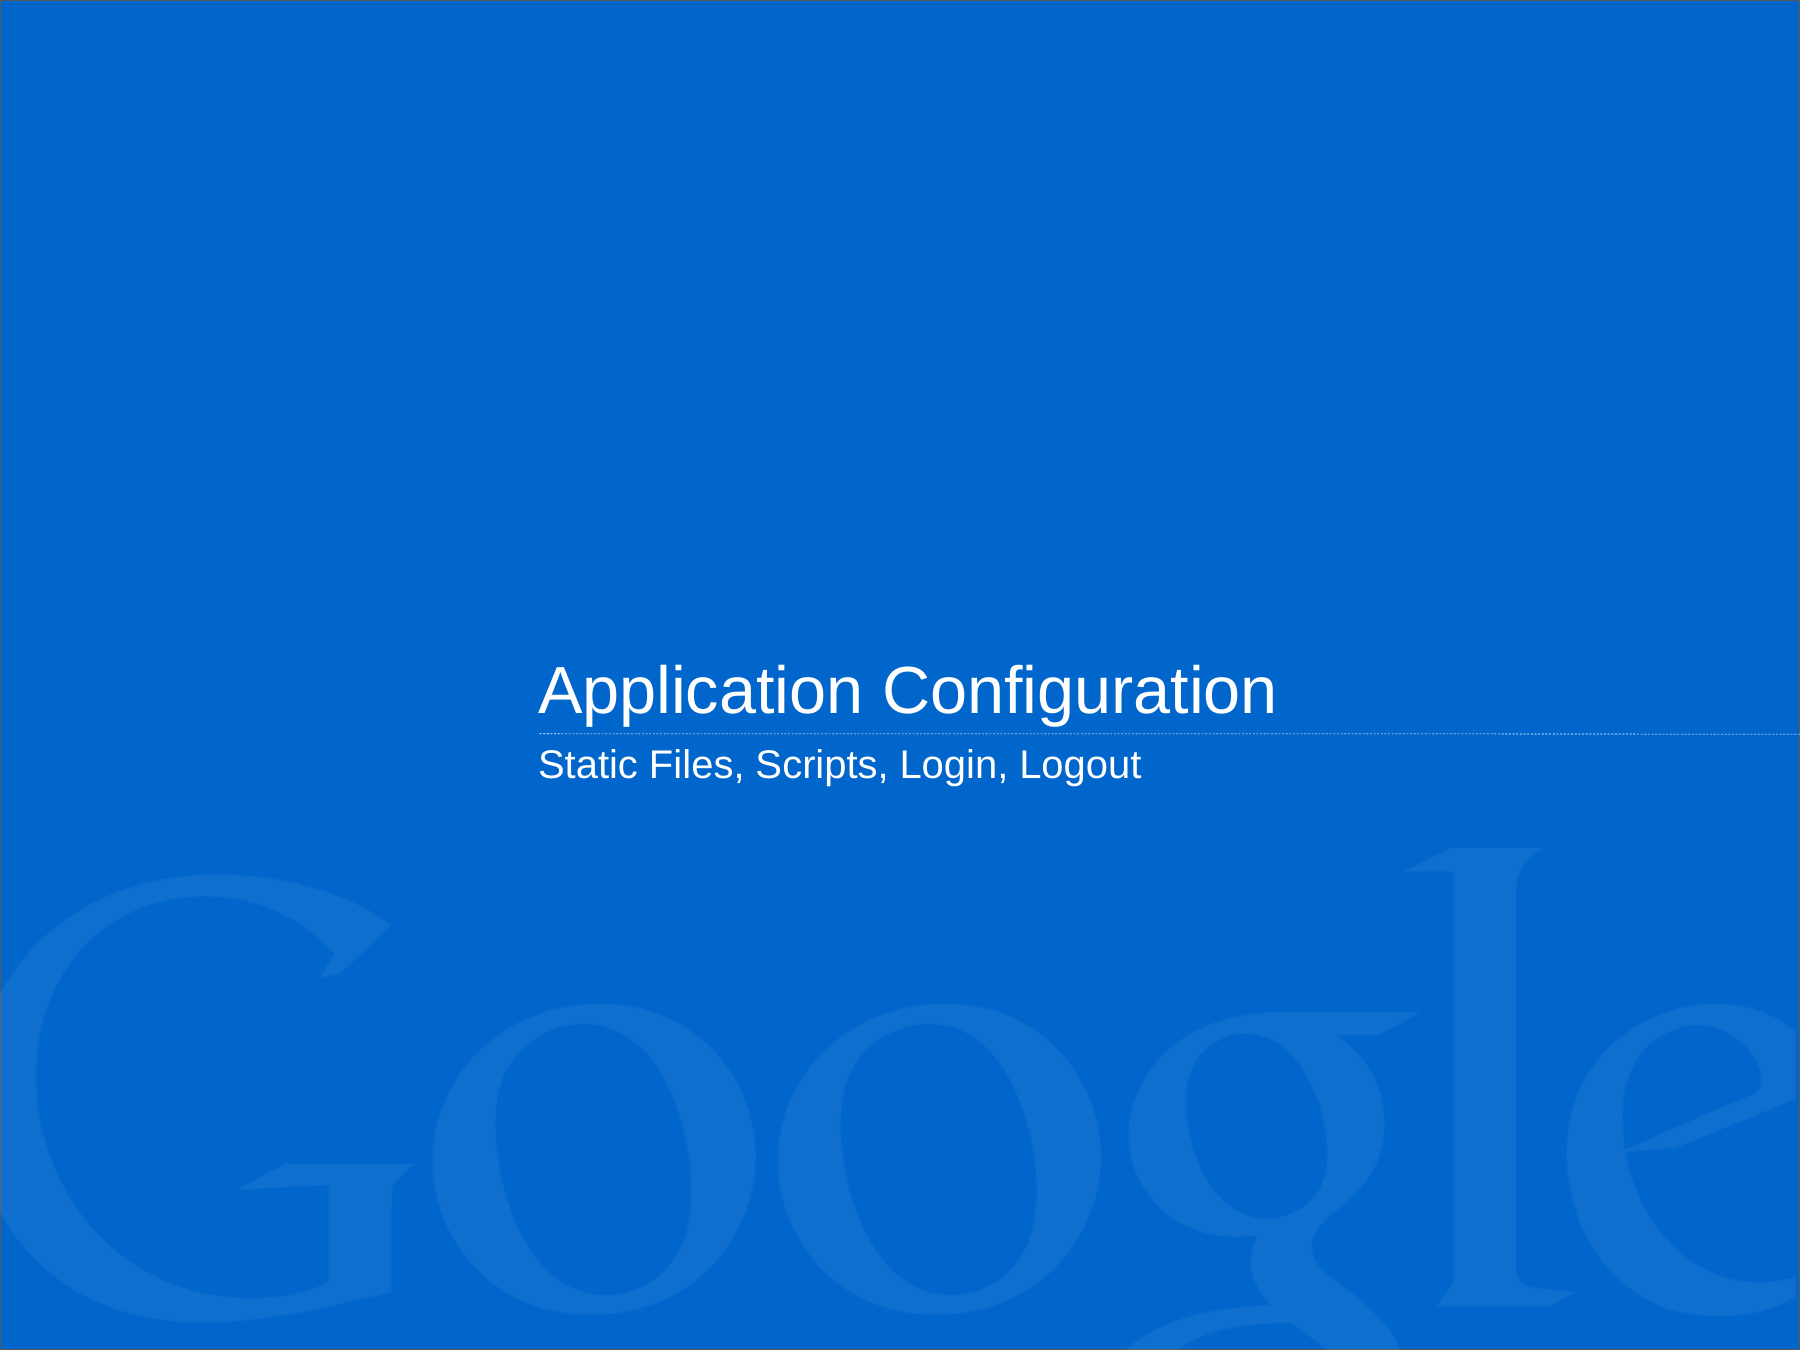

# Application Configuration
Static Files, Scripts, Login, Logout